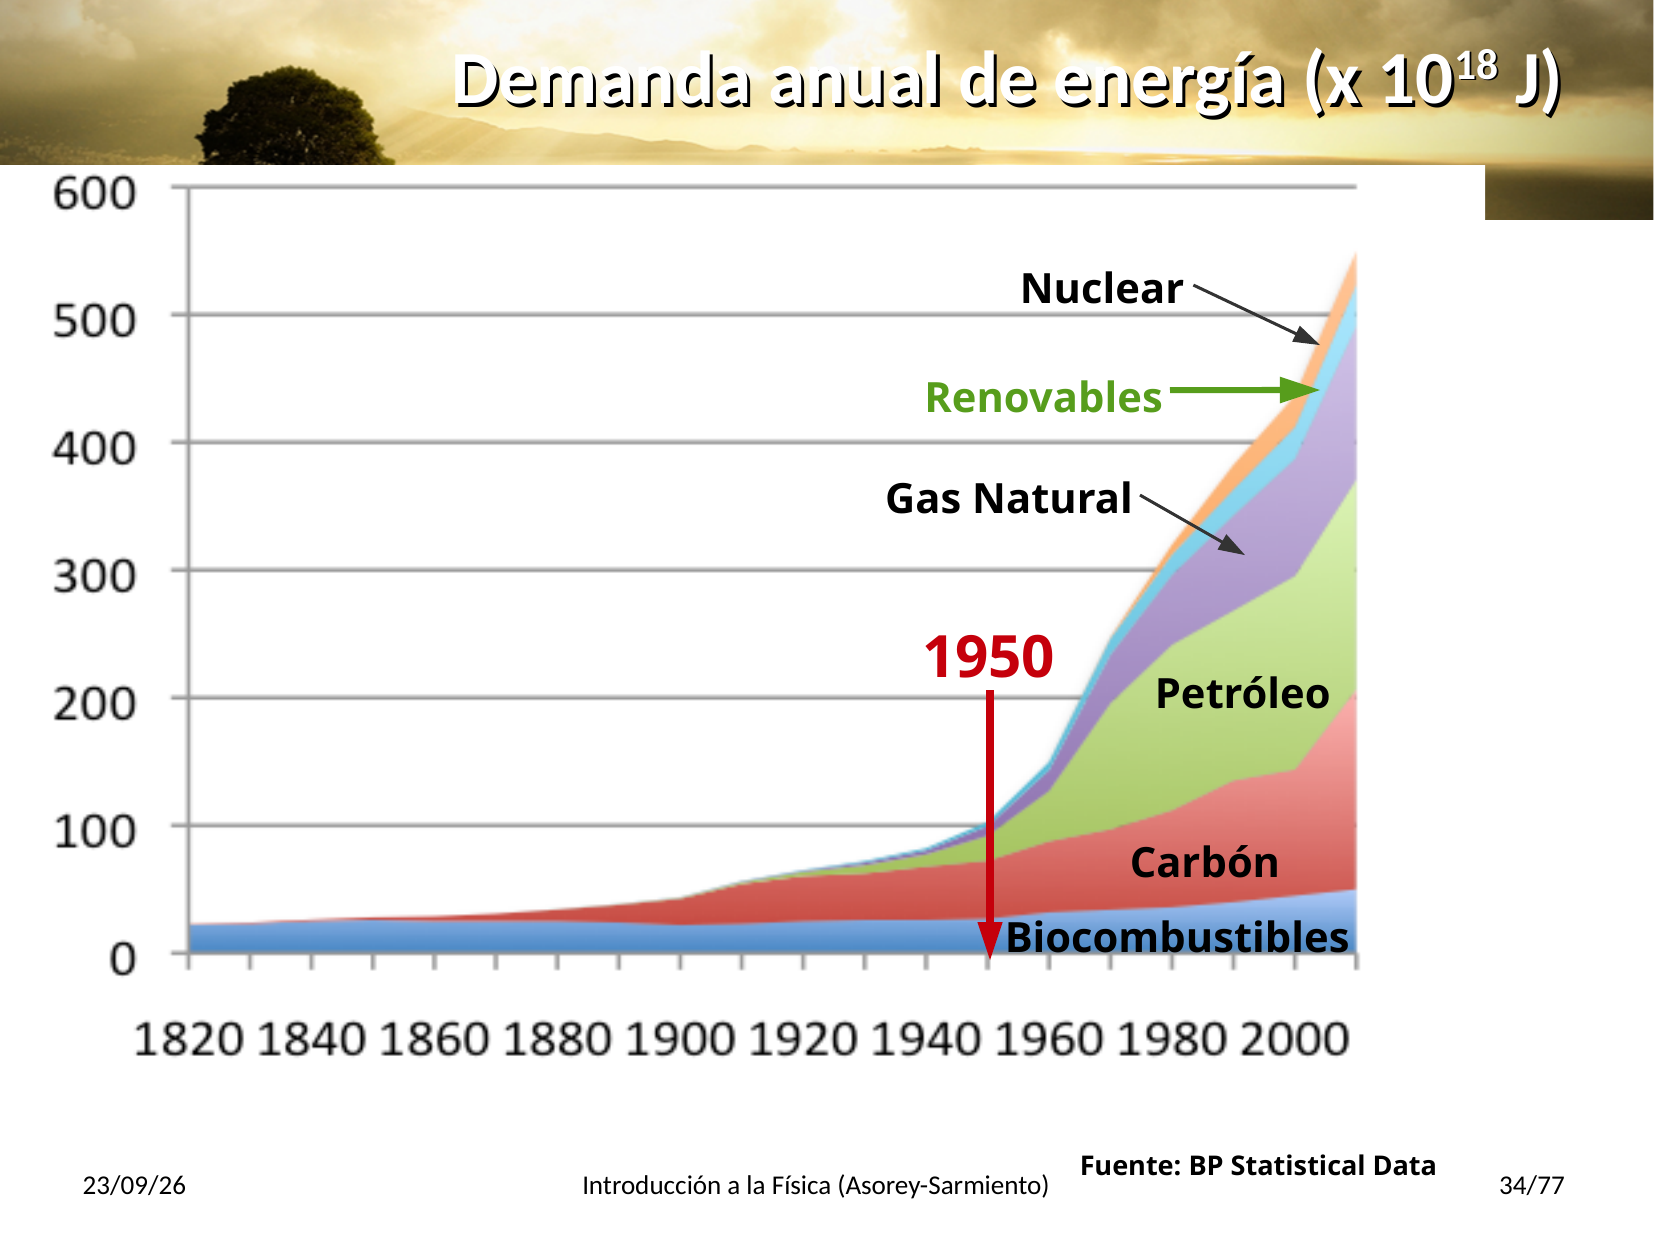

# Demanda anual de energía (x 1018 J)
Nuclear
Renovables
Gas Natural
1950
Petróleo
Carbón
Biocombustibles
Fuente: BP Statistical Data
Introducción a la Física (Asorey-Sarmiento)
34